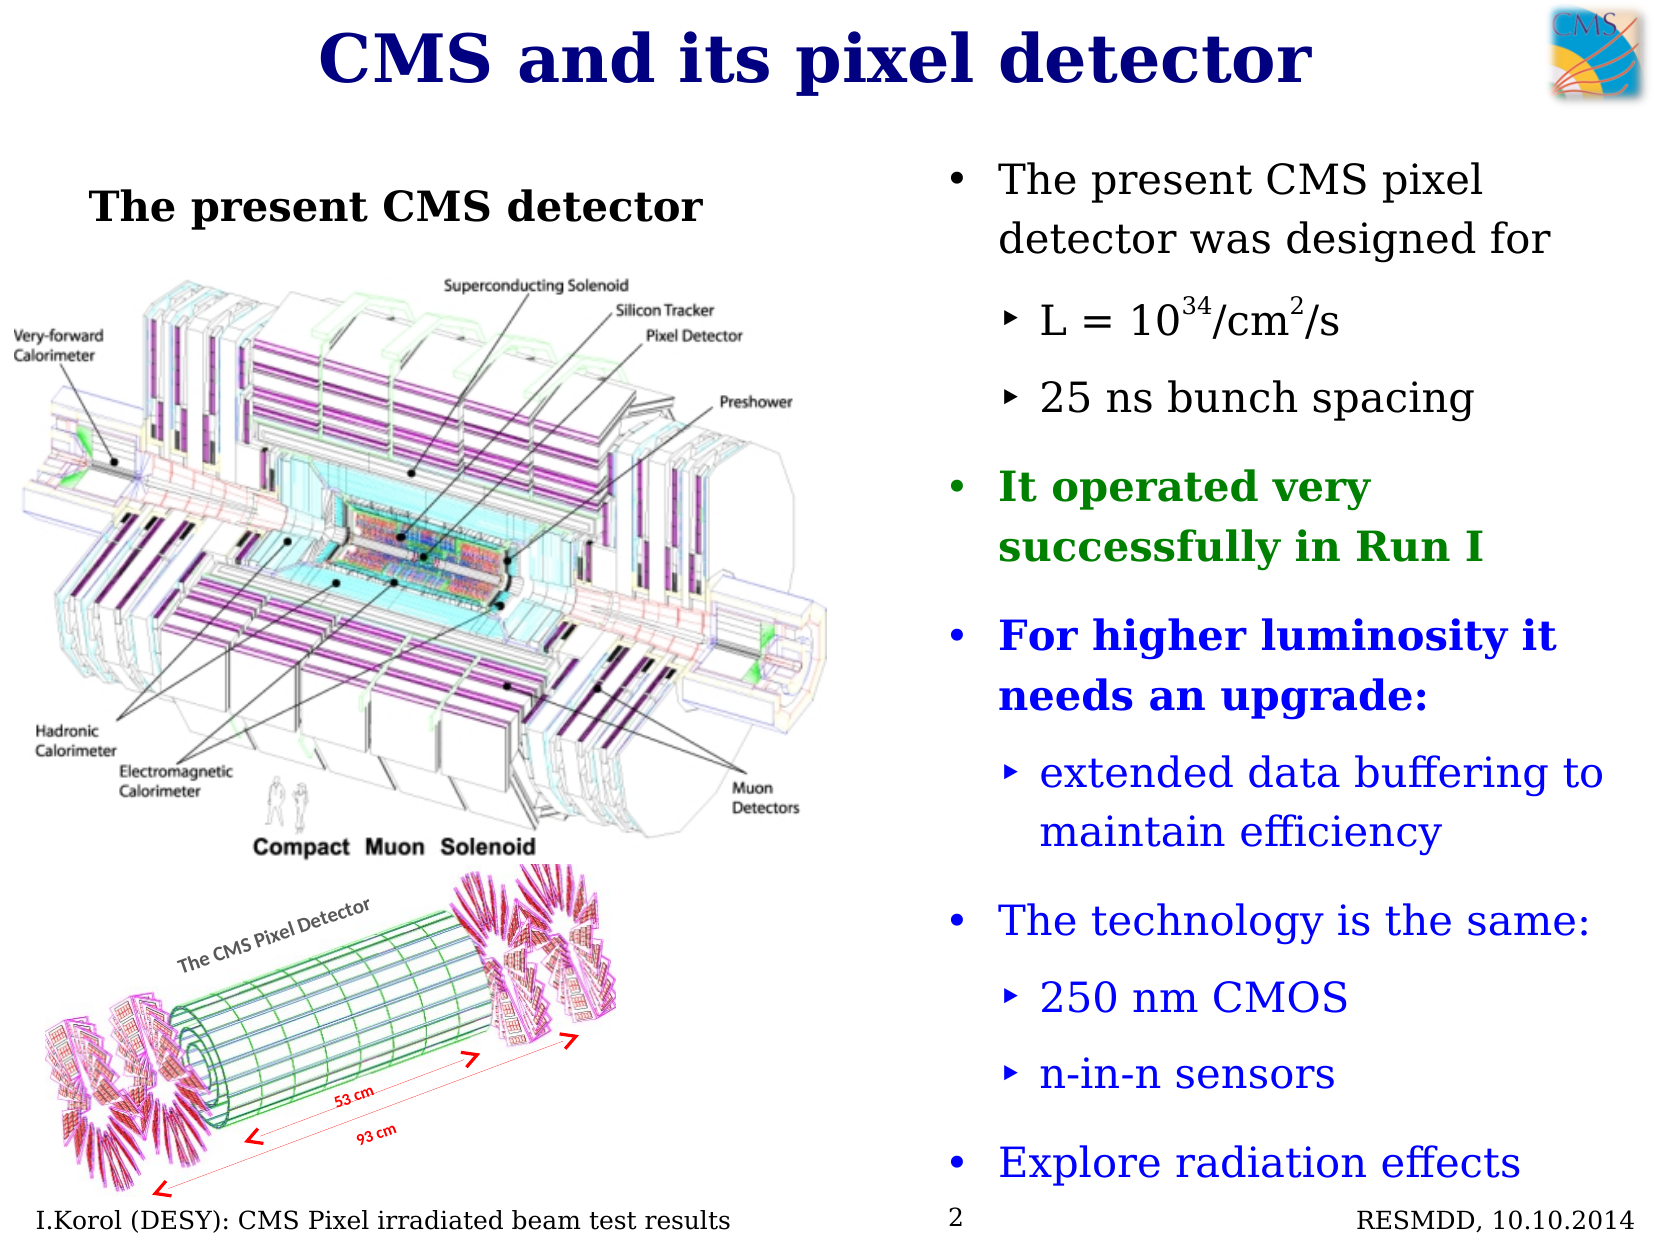

# CMS and its pixel detector
The present CMS pixel detector was designed for
L = 1034/cm2/s
25 ns bunch spacing
It operated very successfully in Run I
For higher luminosity it needs an upgrade:
extended data buffering to maintain efficiency
The technology is the same:
250 nm CMOS
n-in-n sensors
Explore radiation effects
The present CMS detector
The CMS Pixel Detector
53 cm
93 cm